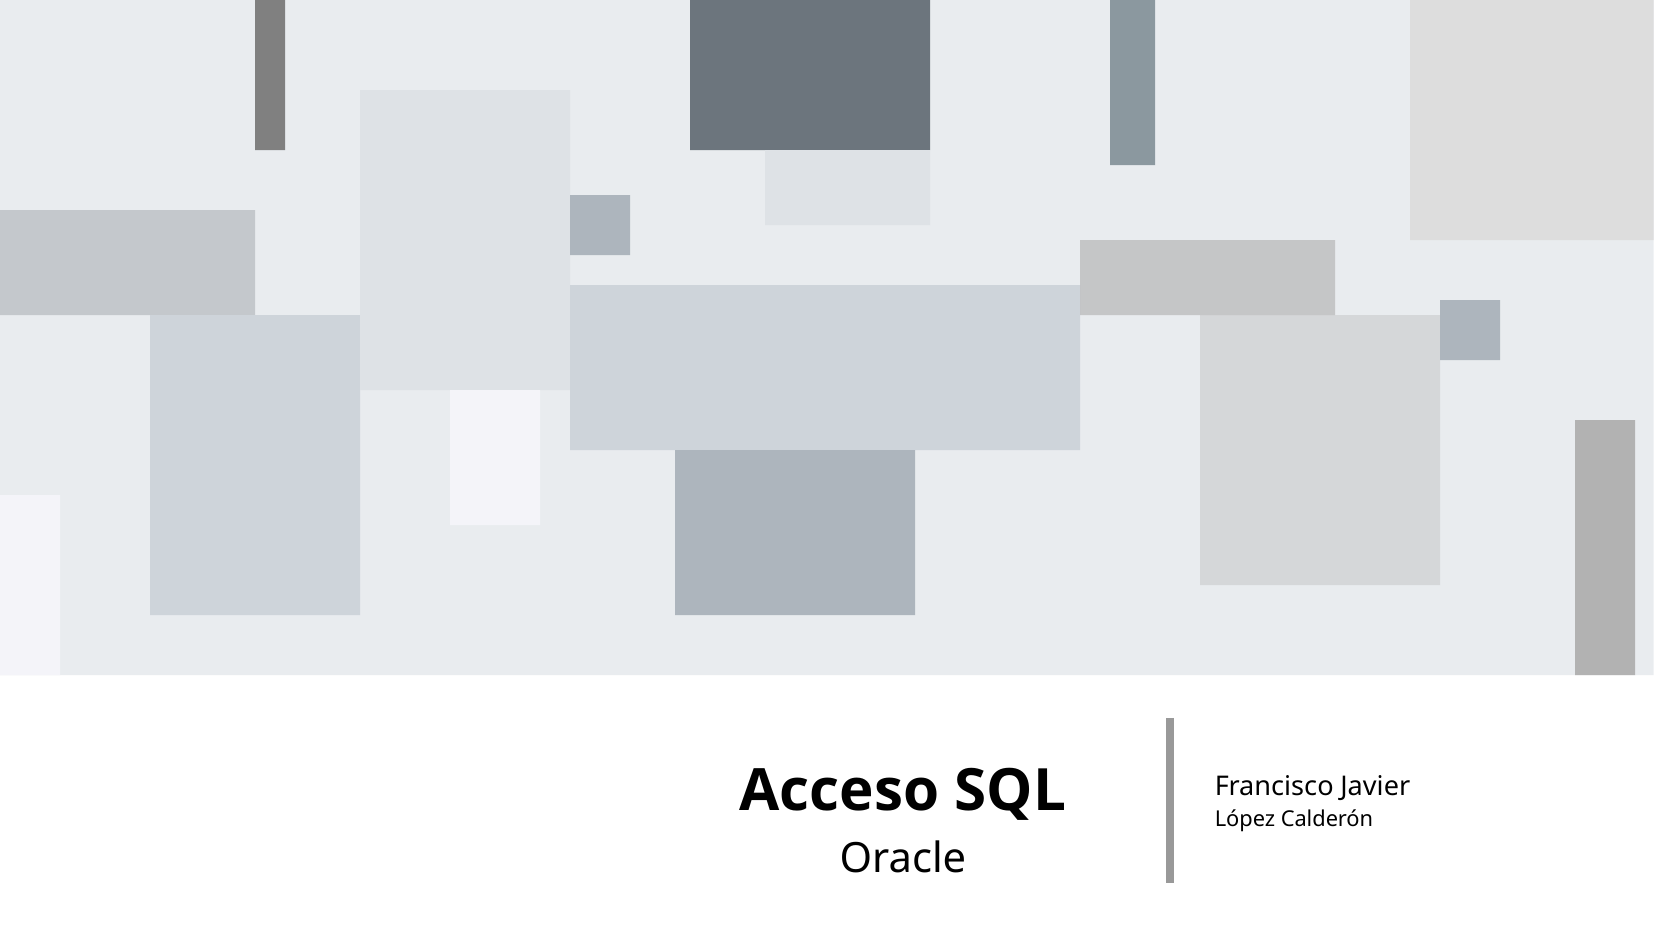

Acceso SQL
Oracle
Francisco Javier
López Calderón